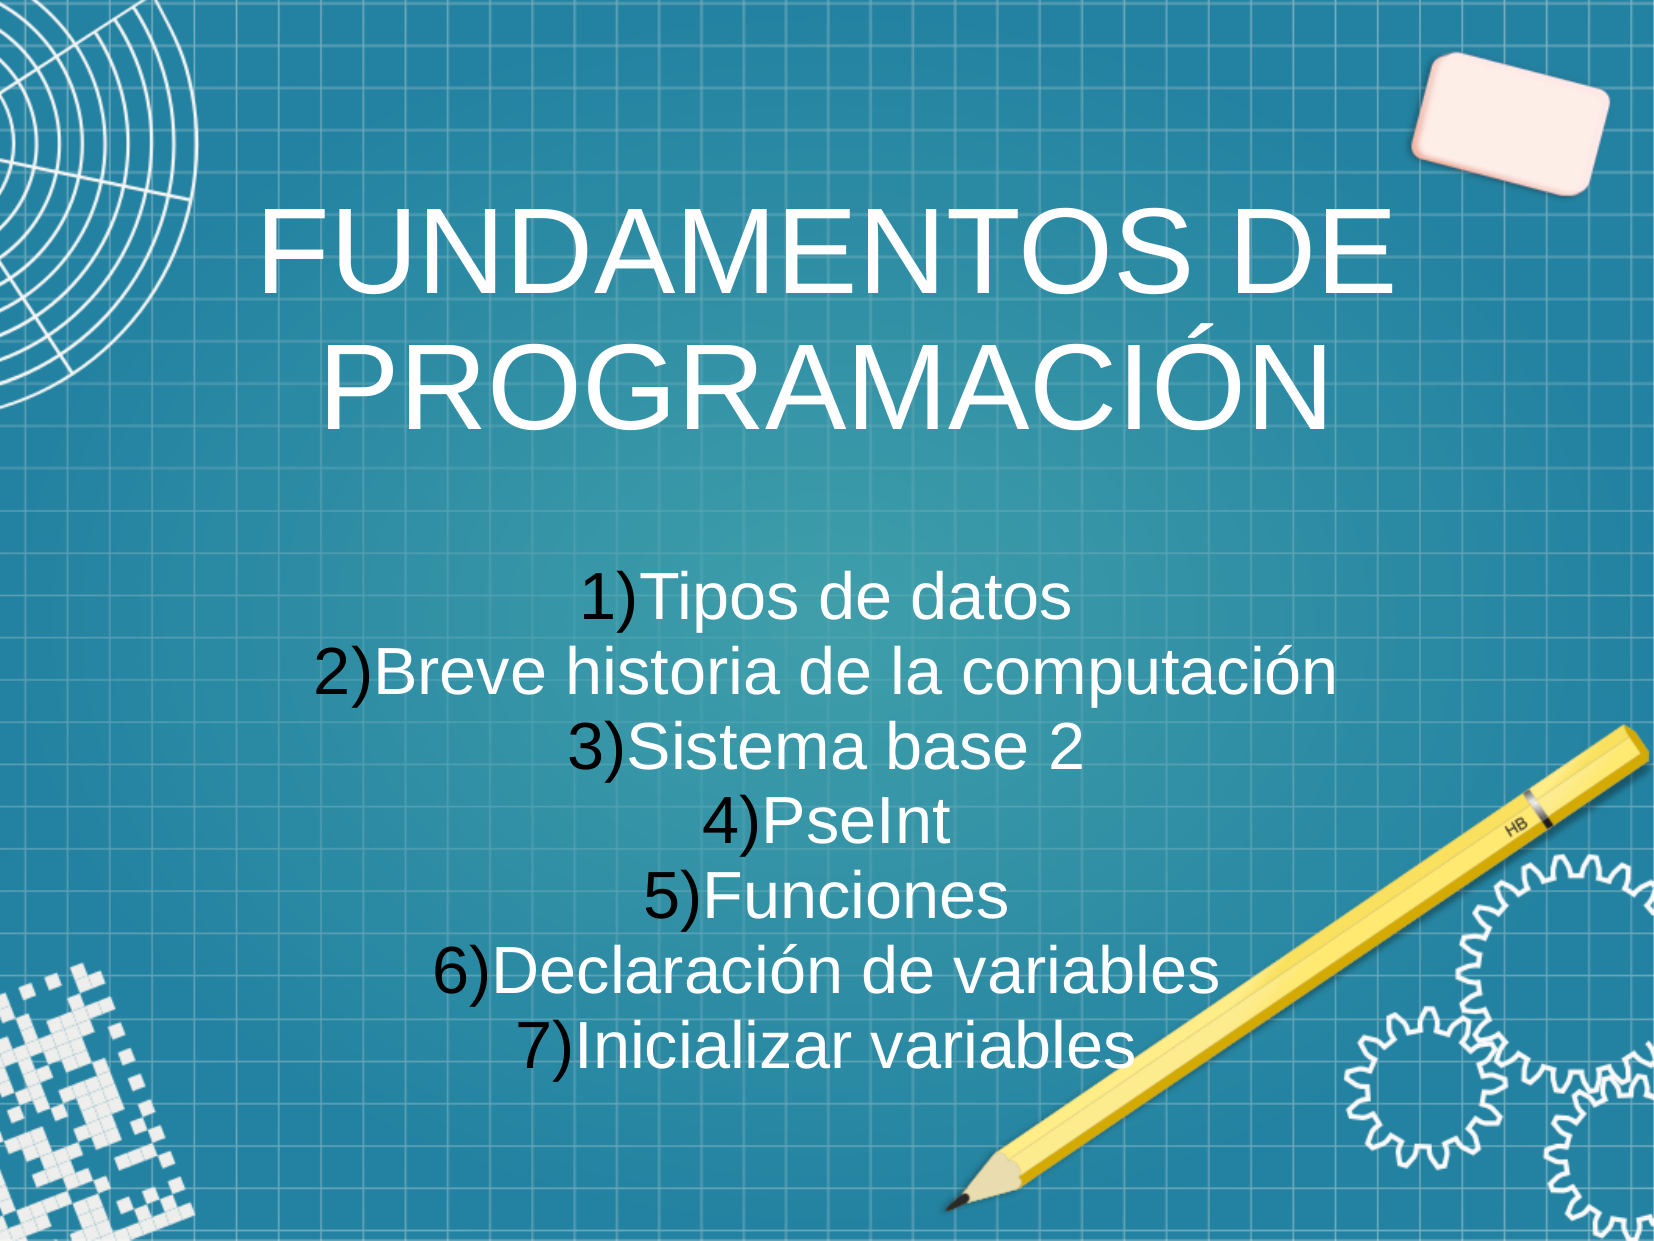

# FUNDAMENTOS DE PROGRAMACIÓN
Tipos de datos
Breve historia de la computación
Sistema base 2
PseInt
Funciones
Declaración de variables
Inicializar variables